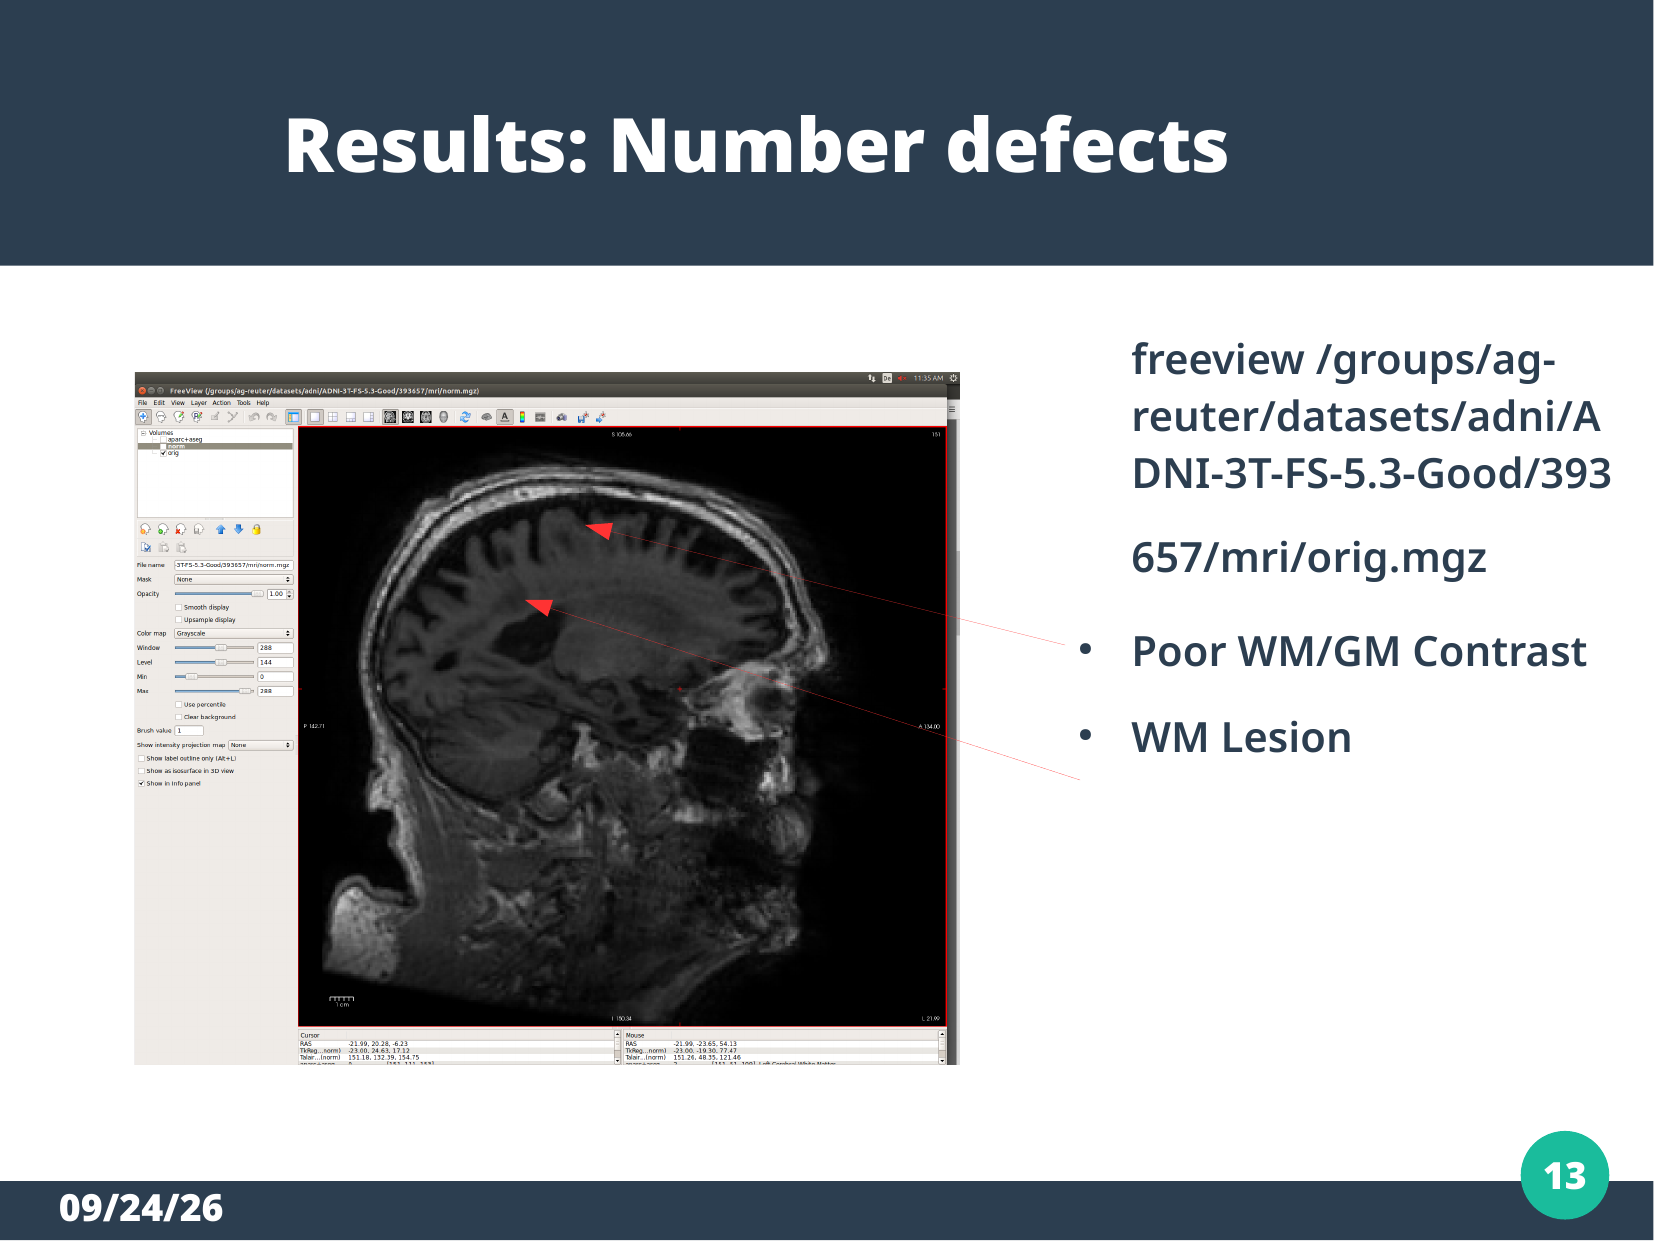

Results: Number defects
# freeview /groups/ag-reuter/datasets/adni/ADNI-3T-FS-5.3-Good/393657/mri/orig.mgz
Poor WM/GM Contrast
WM Lesion
13